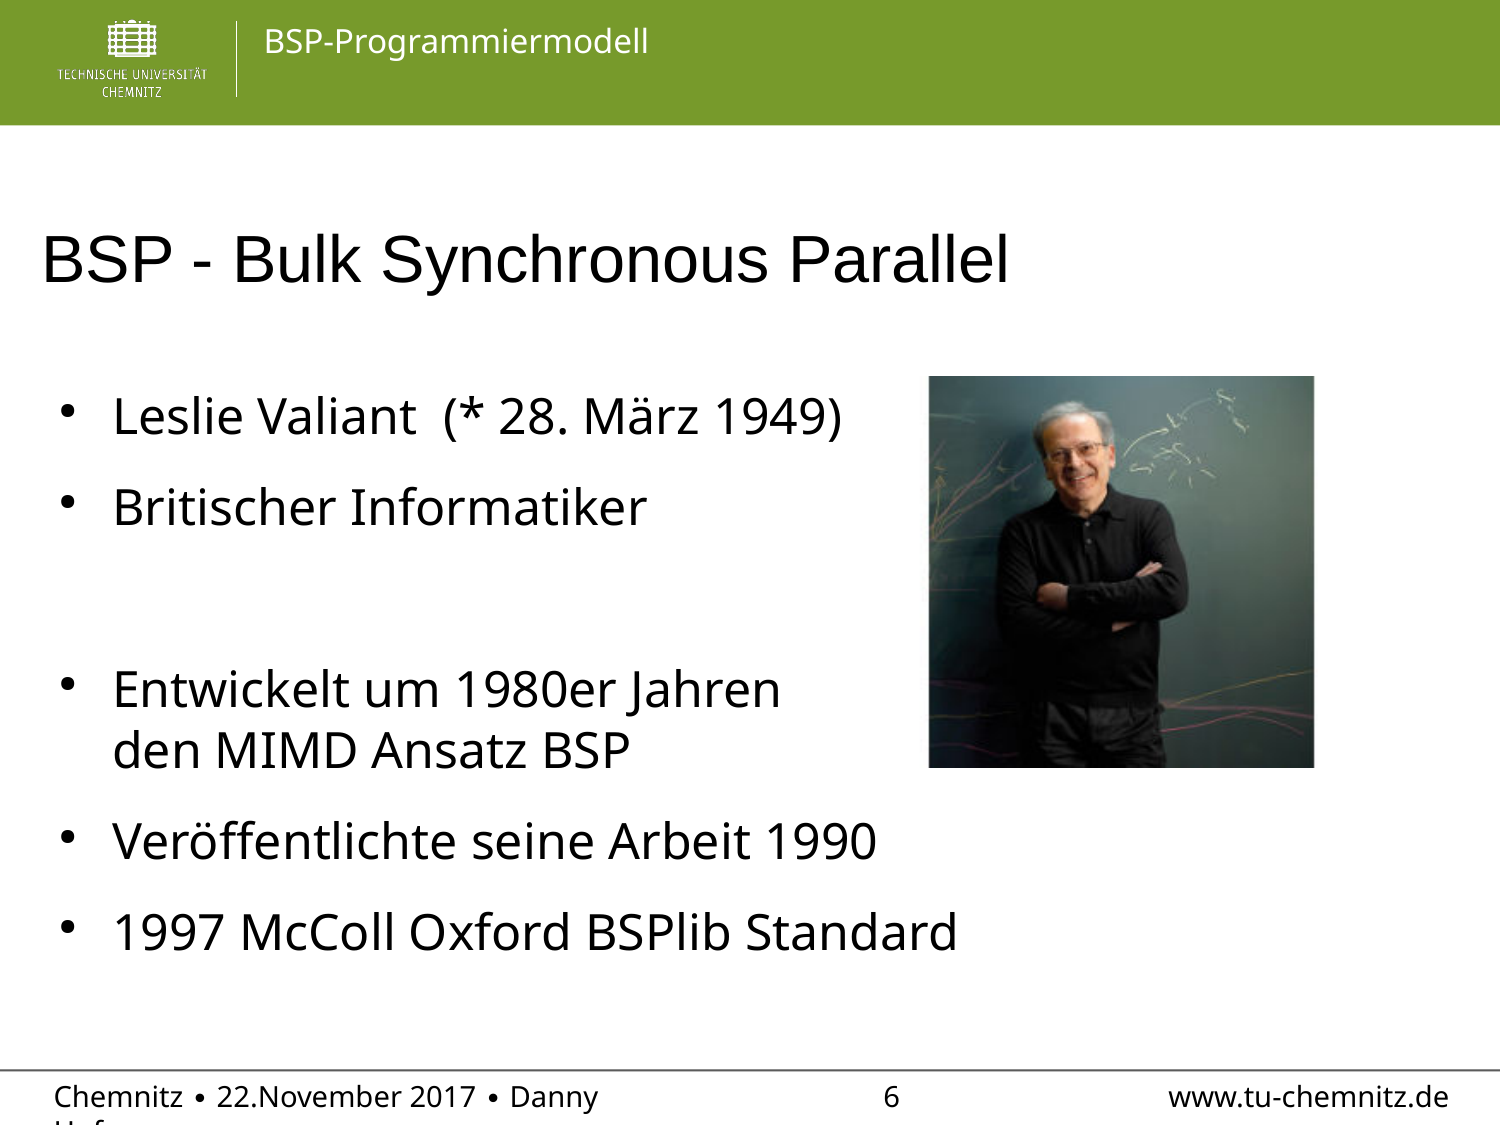

# BSP - Bulk Synchronous Parallel
Leslie Valiant (* 28. März 1949)
Britischer Informatiker
Entwickelt um 1980er Jahren
den MIMD Ansatz BSP
Veröffentlichte seine Arbeit 1990
1997 McColl Oxford BSPlib Standard